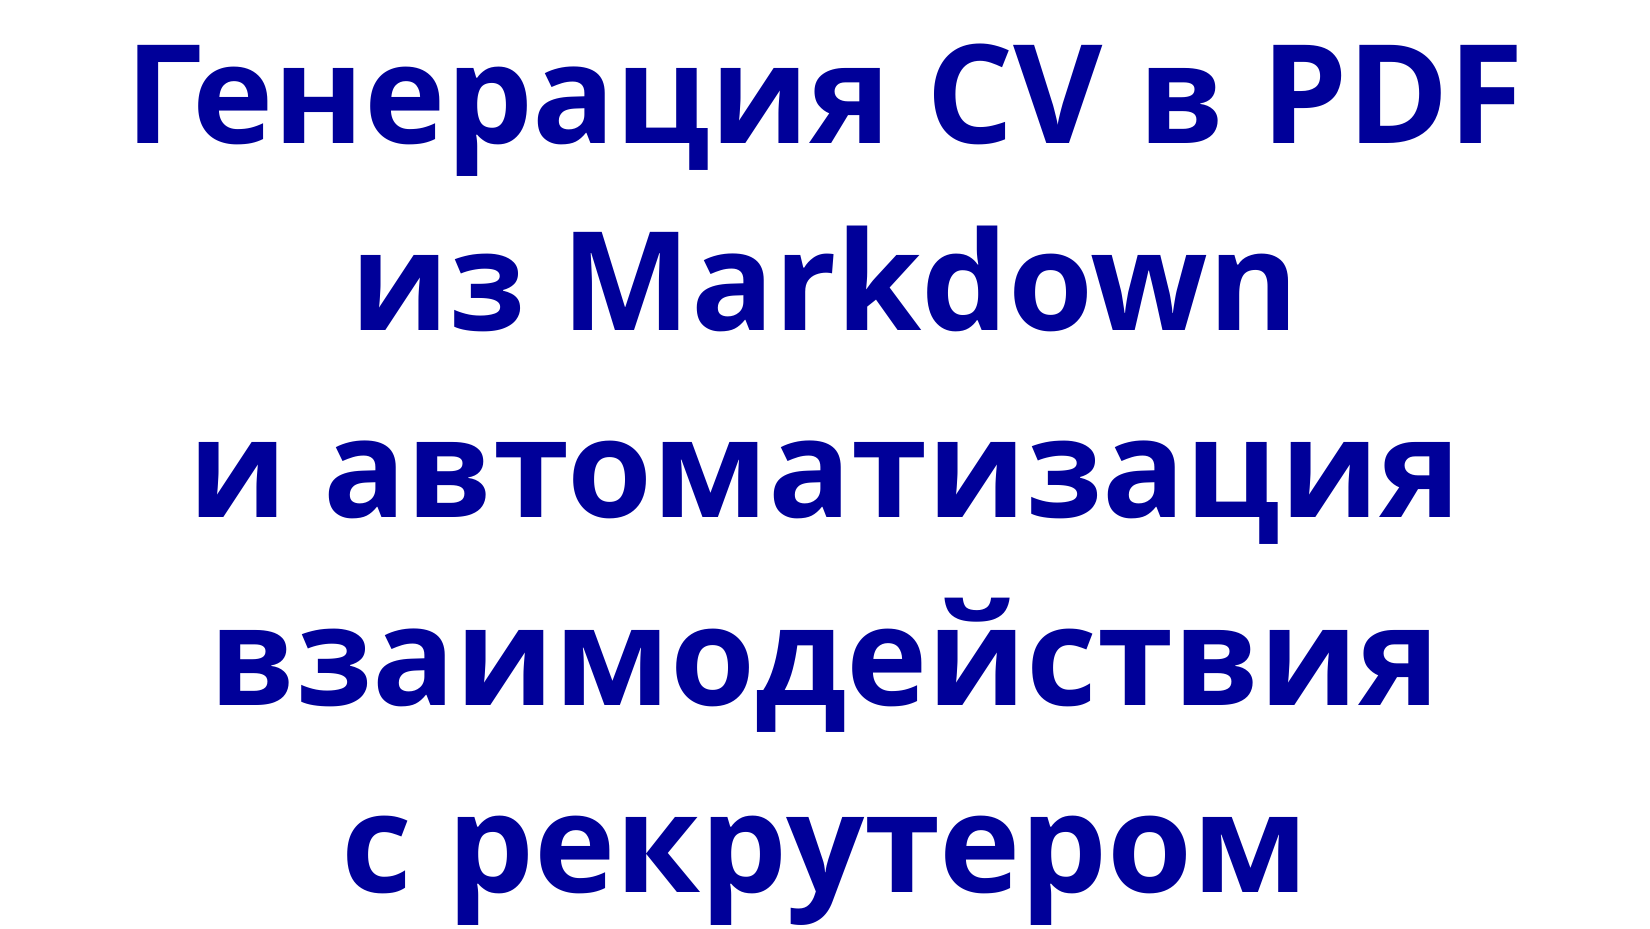

# Генерация CV в PDF
из Markdown
и автоматизация взаимодействия
с рекрутером